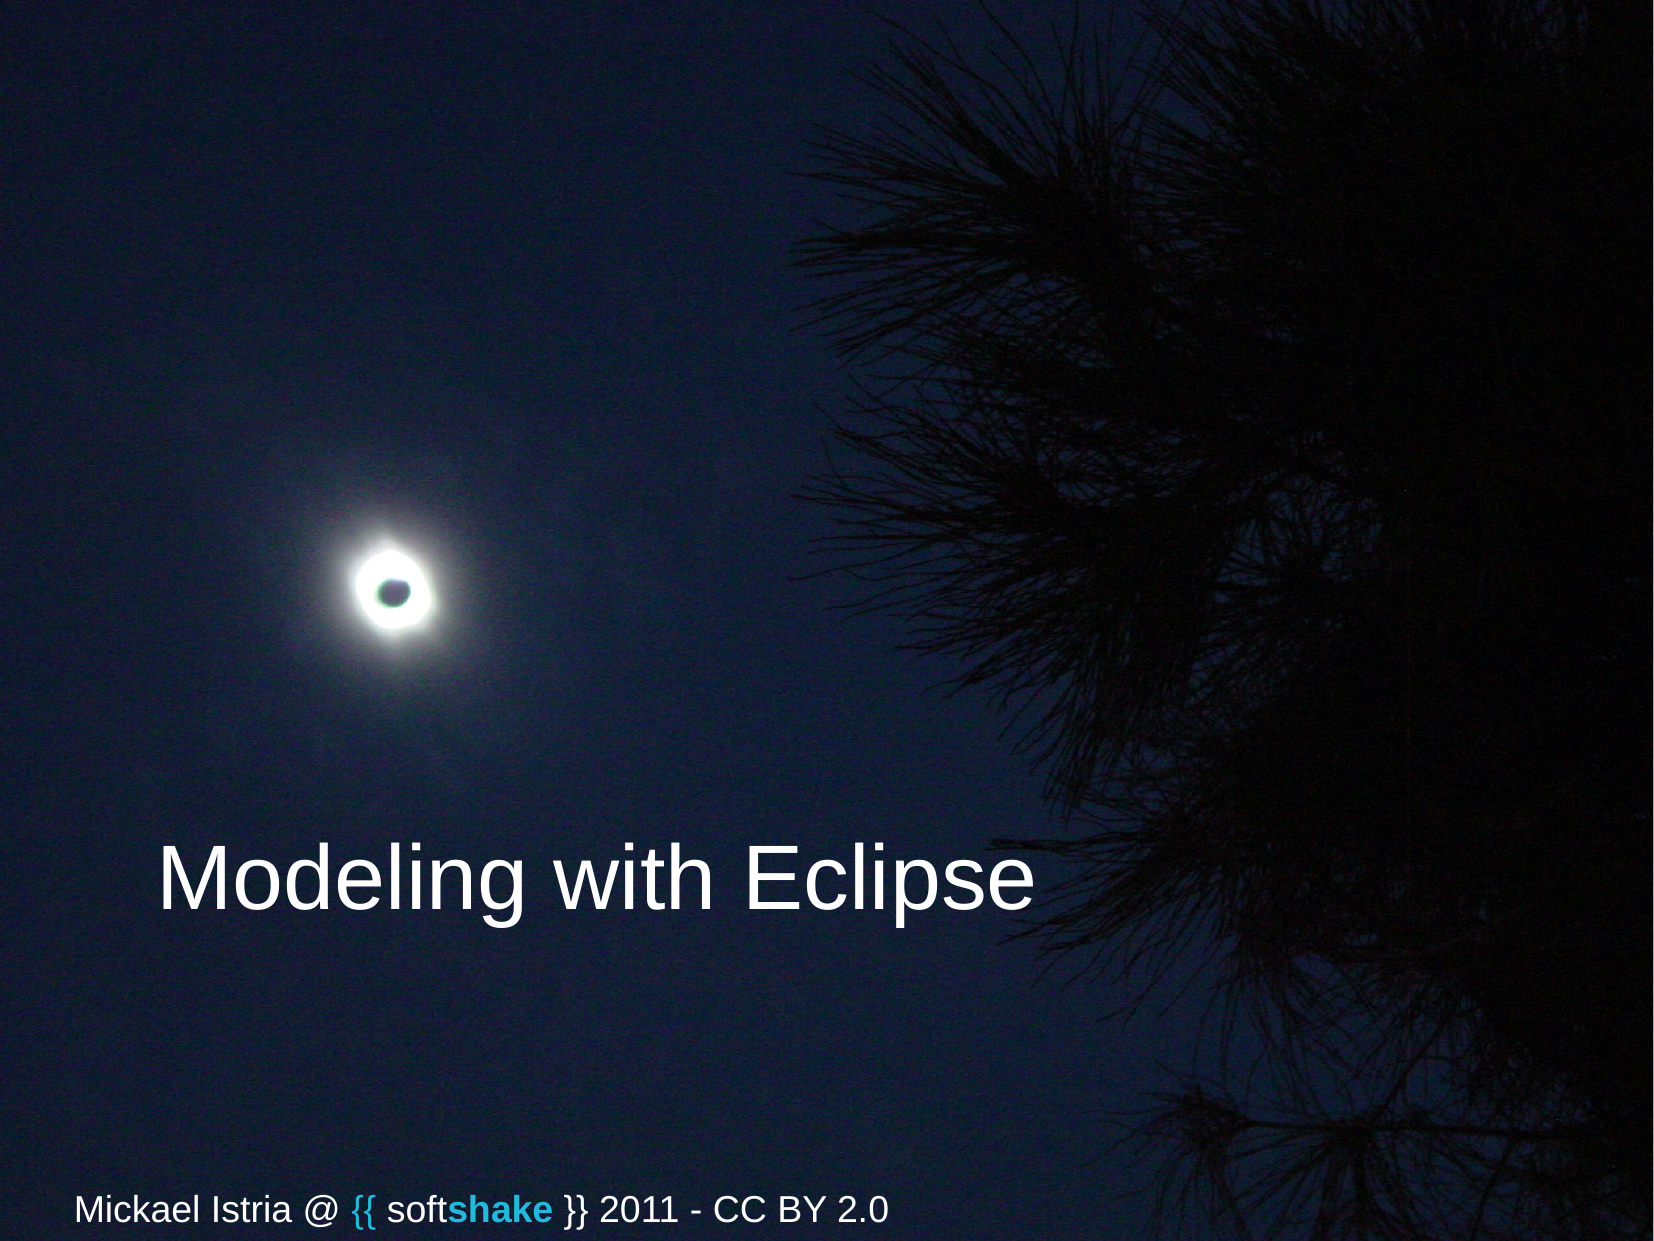

Modeling with Eclipse
Mickael Istria @ {{ softshake }} 2011 - CC BY 2.0